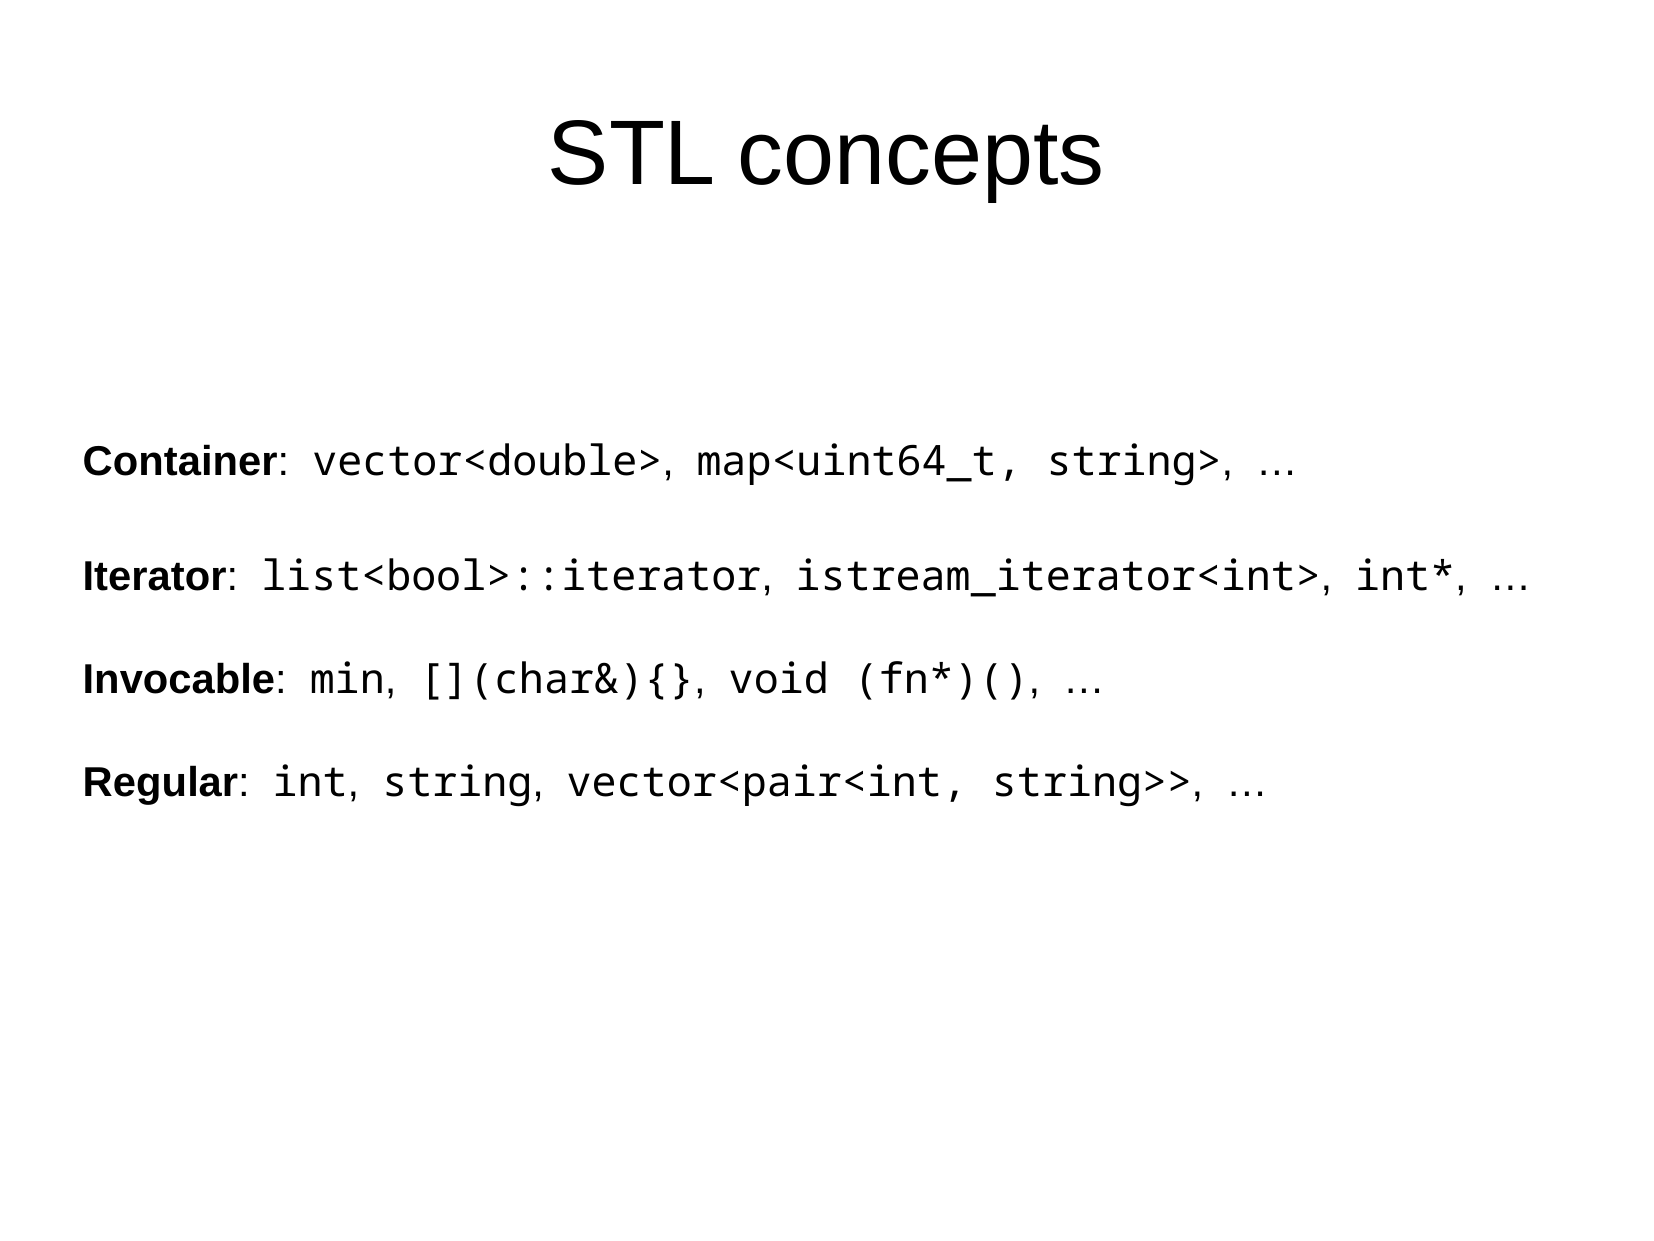

STL concepts
# Container: vector<double>, map<uint64_t, string>, …
Iterator: list<bool>::iterator, istream_iterator<int>, int*, …
Invocable: min, [](char&){}, void (fn*)(), …
Regular: int, string, vector<pair<int, string>>, …